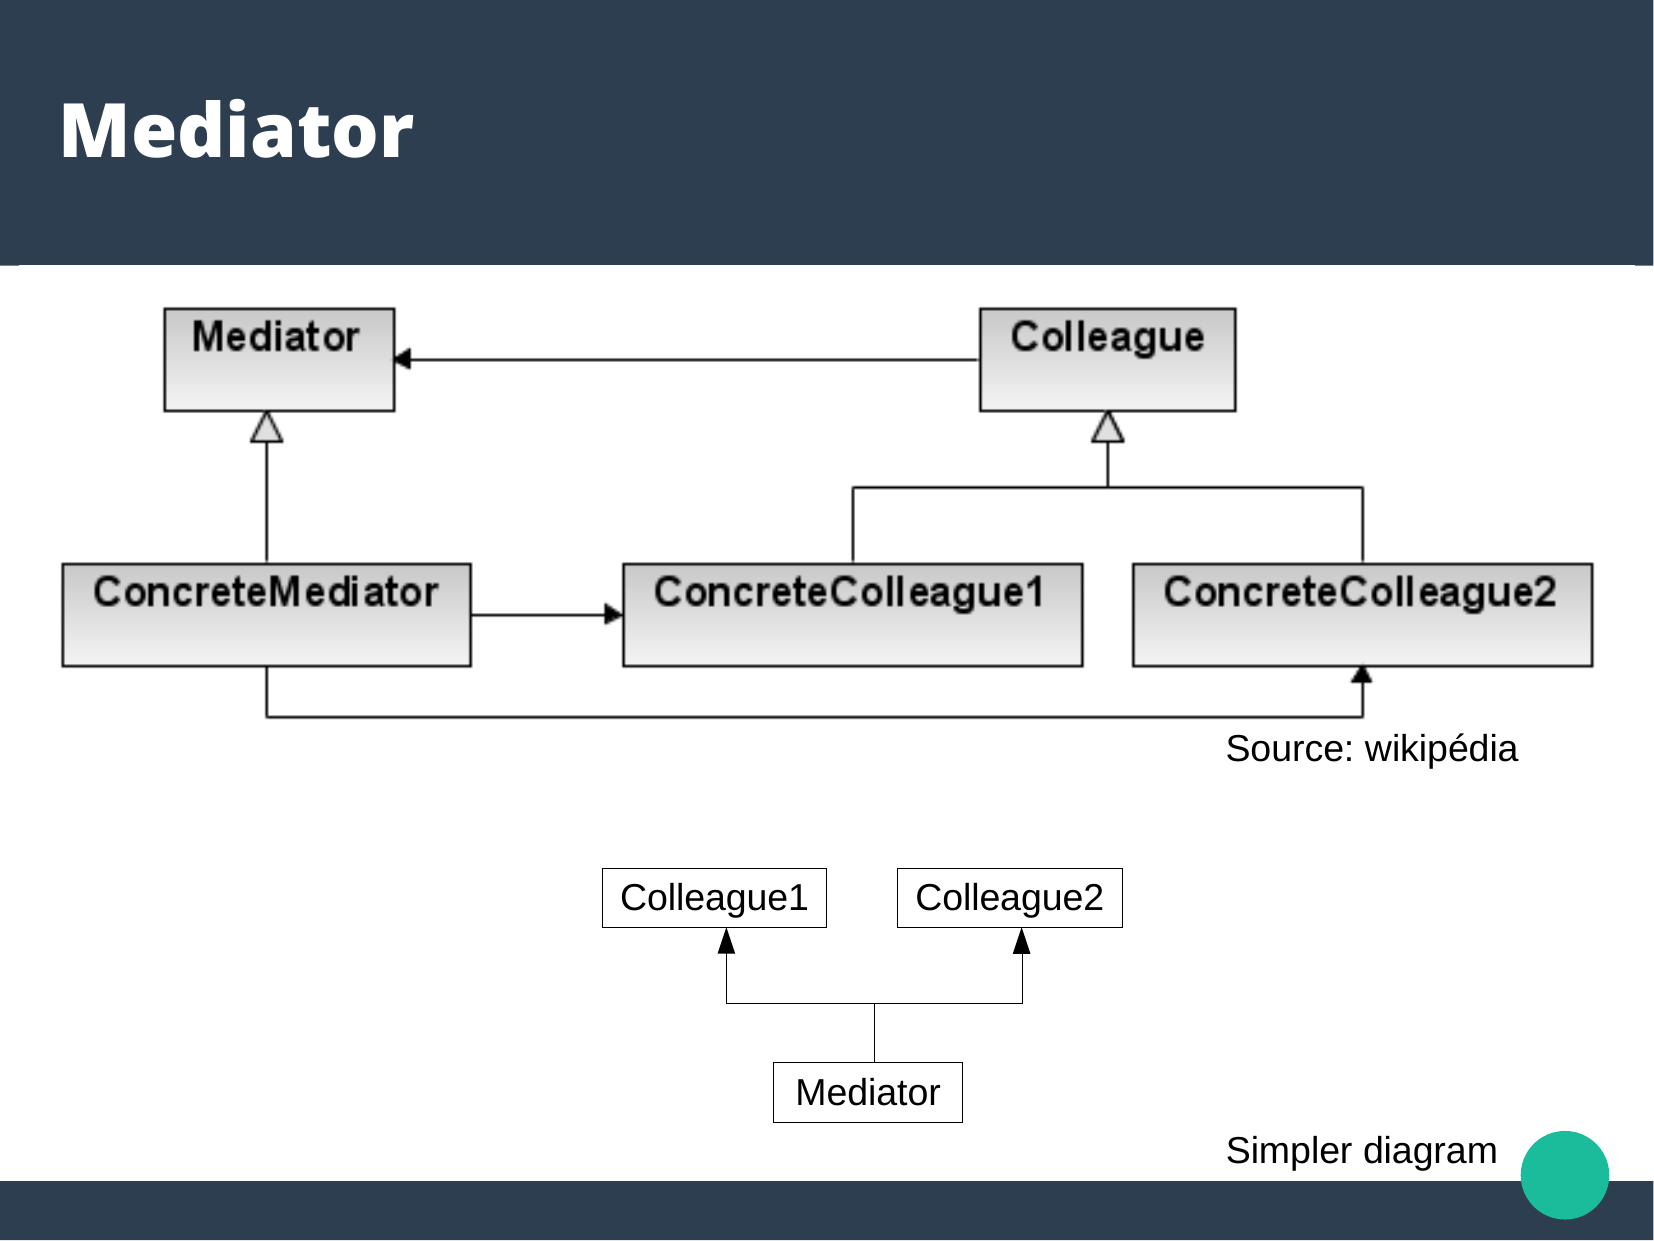

# Mediator
Source: wikipédia
Colleague1
Colleague2
Mediator
Simpler diagram